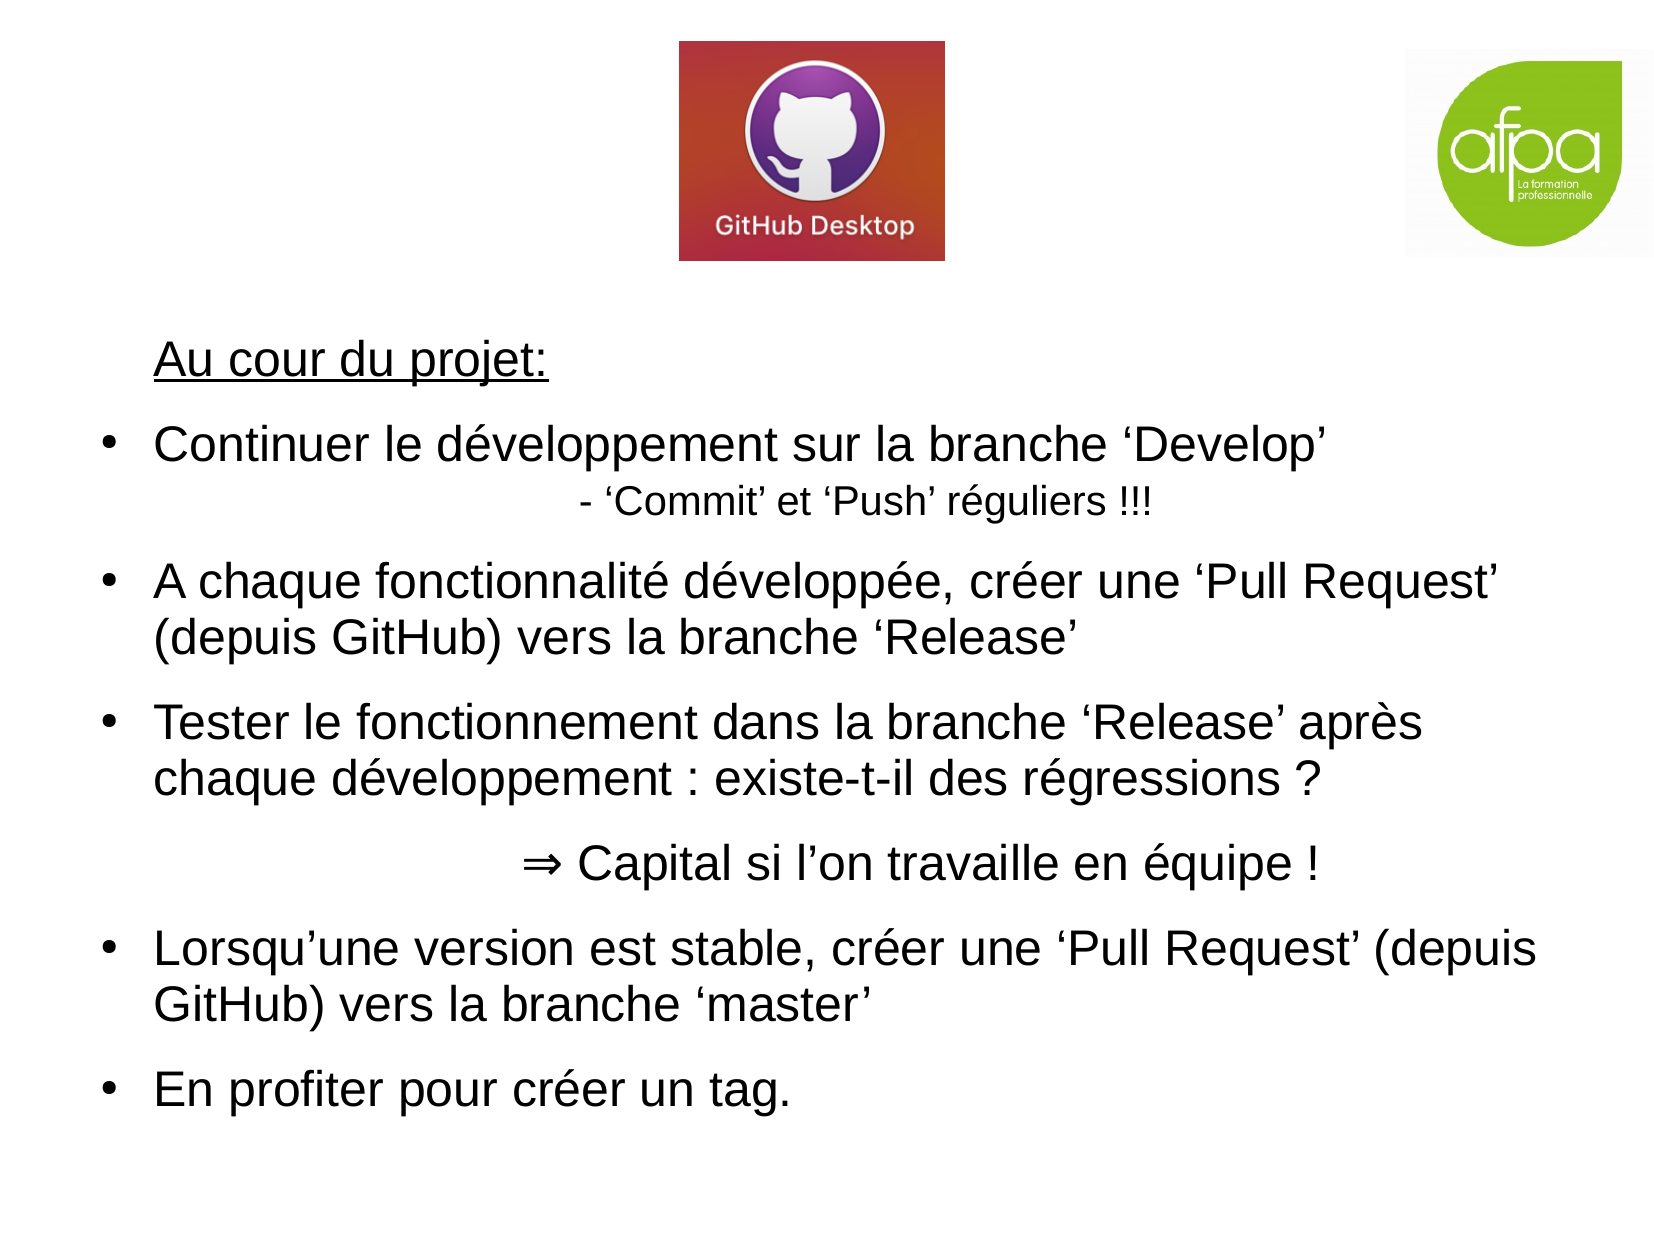

# Au cour du projet:
Continuer le développement sur la branche ‘Develop’
- ‘Commit’ et ‘Push’ réguliers !!!
A chaque fonctionnalité développée, créer une ‘Pull Request’ (depuis GitHub) vers la branche ‘Release’
Tester le fonctionnement dans la branche ‘Release’ après chaque développement : existe-t-il des régressions ?
⇒ Capital si l’on travaille en équipe !
Lorsqu’une version est stable, créer une ‘Pull Request’ (depuis GitHub) vers la branche ‘master’
En profiter pour créer un tag.